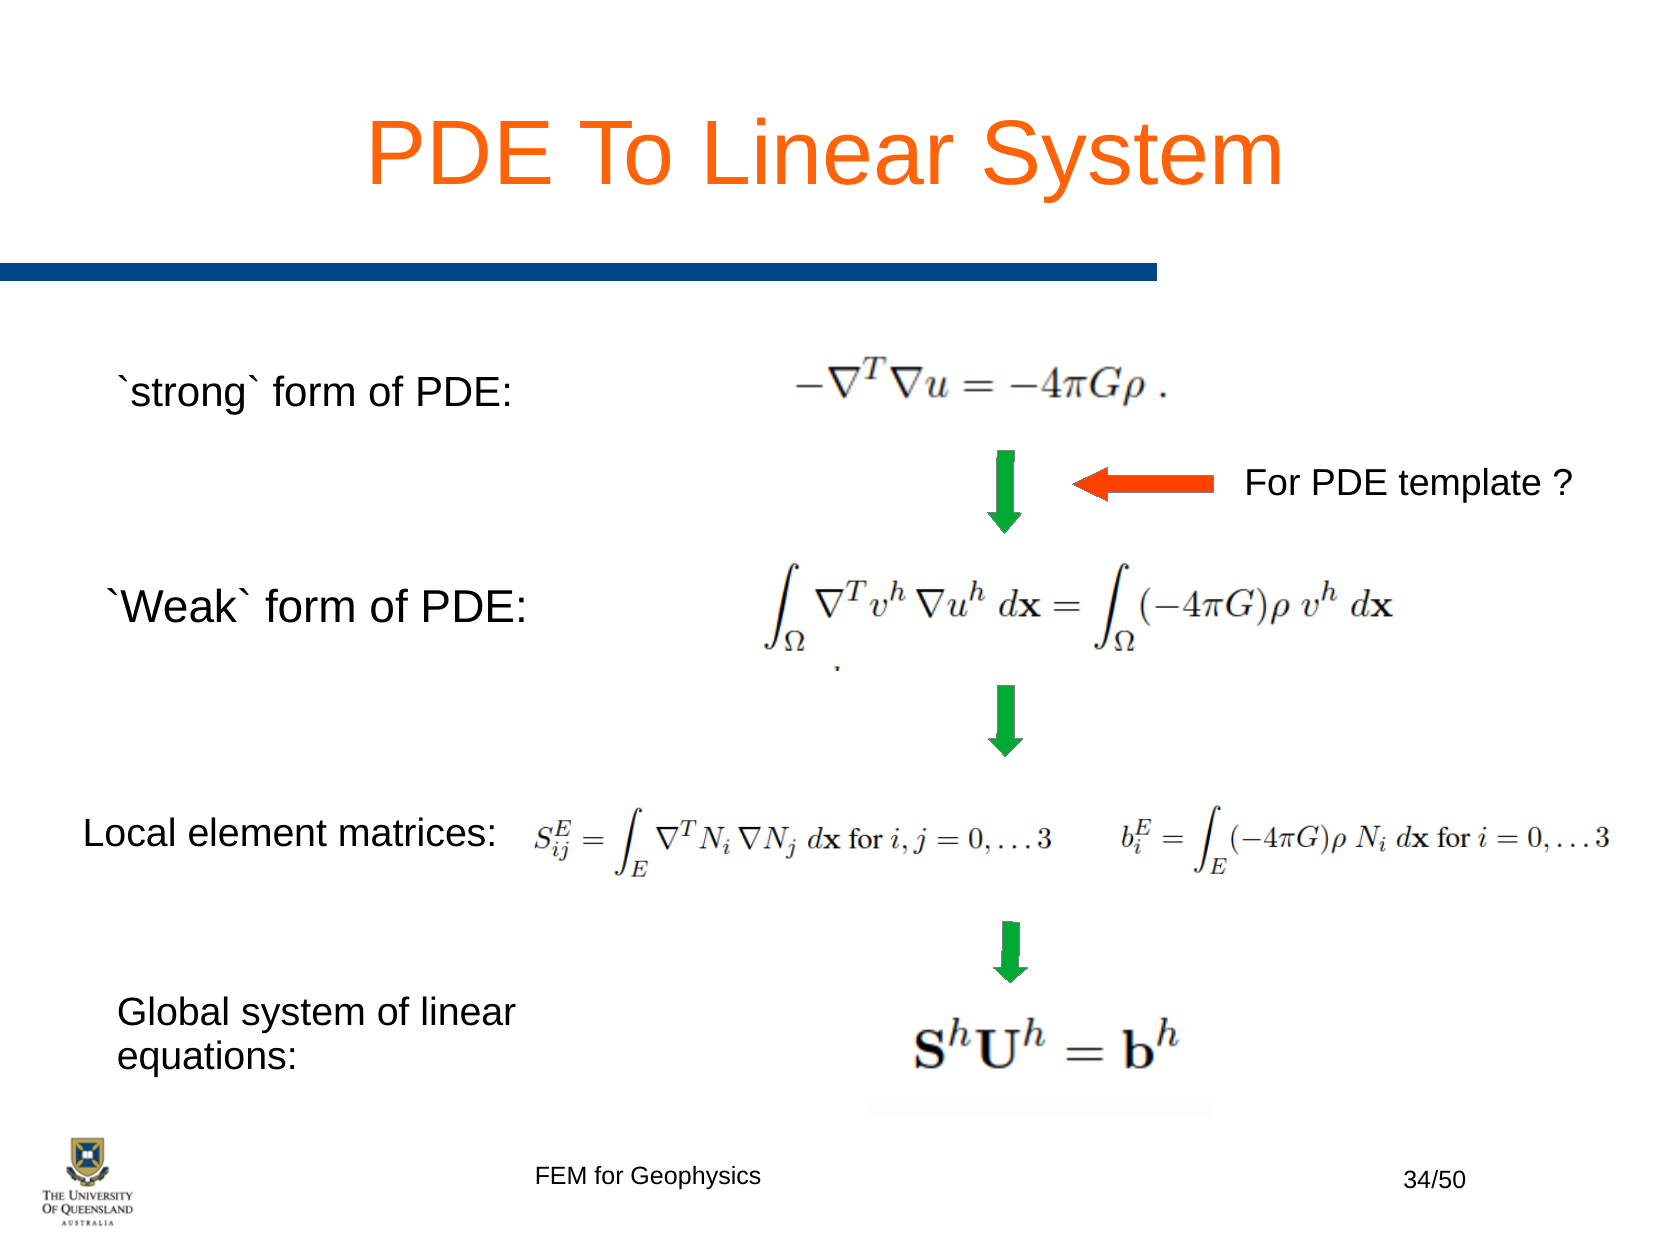

# PDE To Linear System
`strong` form of PDE:
For PDE template ?
`Weak` form of PDE:
Local element matrices:
Global system of linear equations: